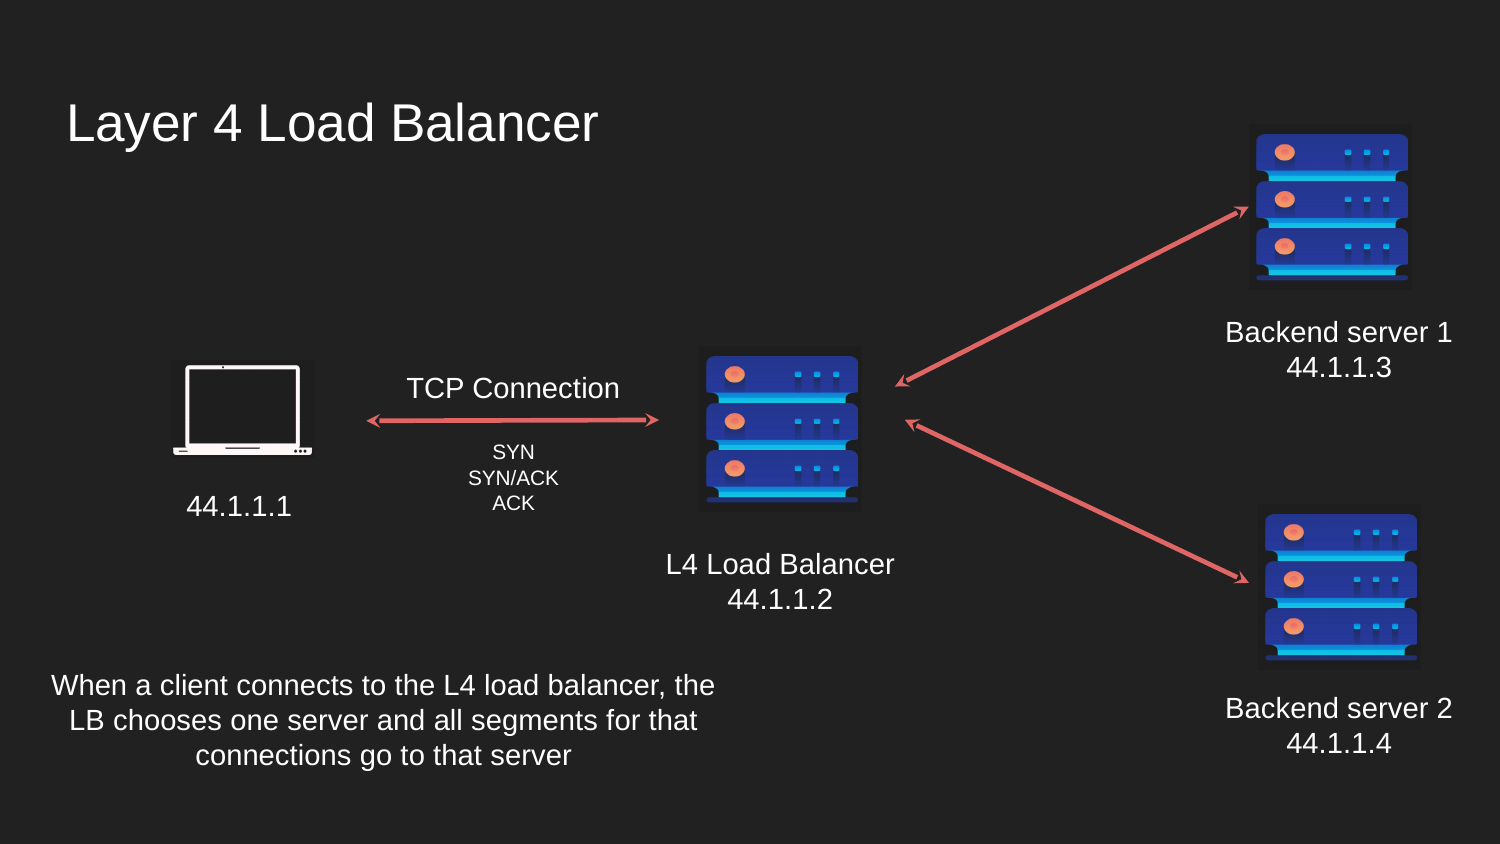

# Layer 4 Load Balancer
Backend server 1
44.1.1.3
TCP Connection
SYN
SYN/ACK
ACK
44.1.1.1
L4 Load Balancer
44.1.1.2
When a client connects to the L4 load balancer, the LB chooses one server and all segments for that connections go to that server
Backend server 2
44.1.1.4